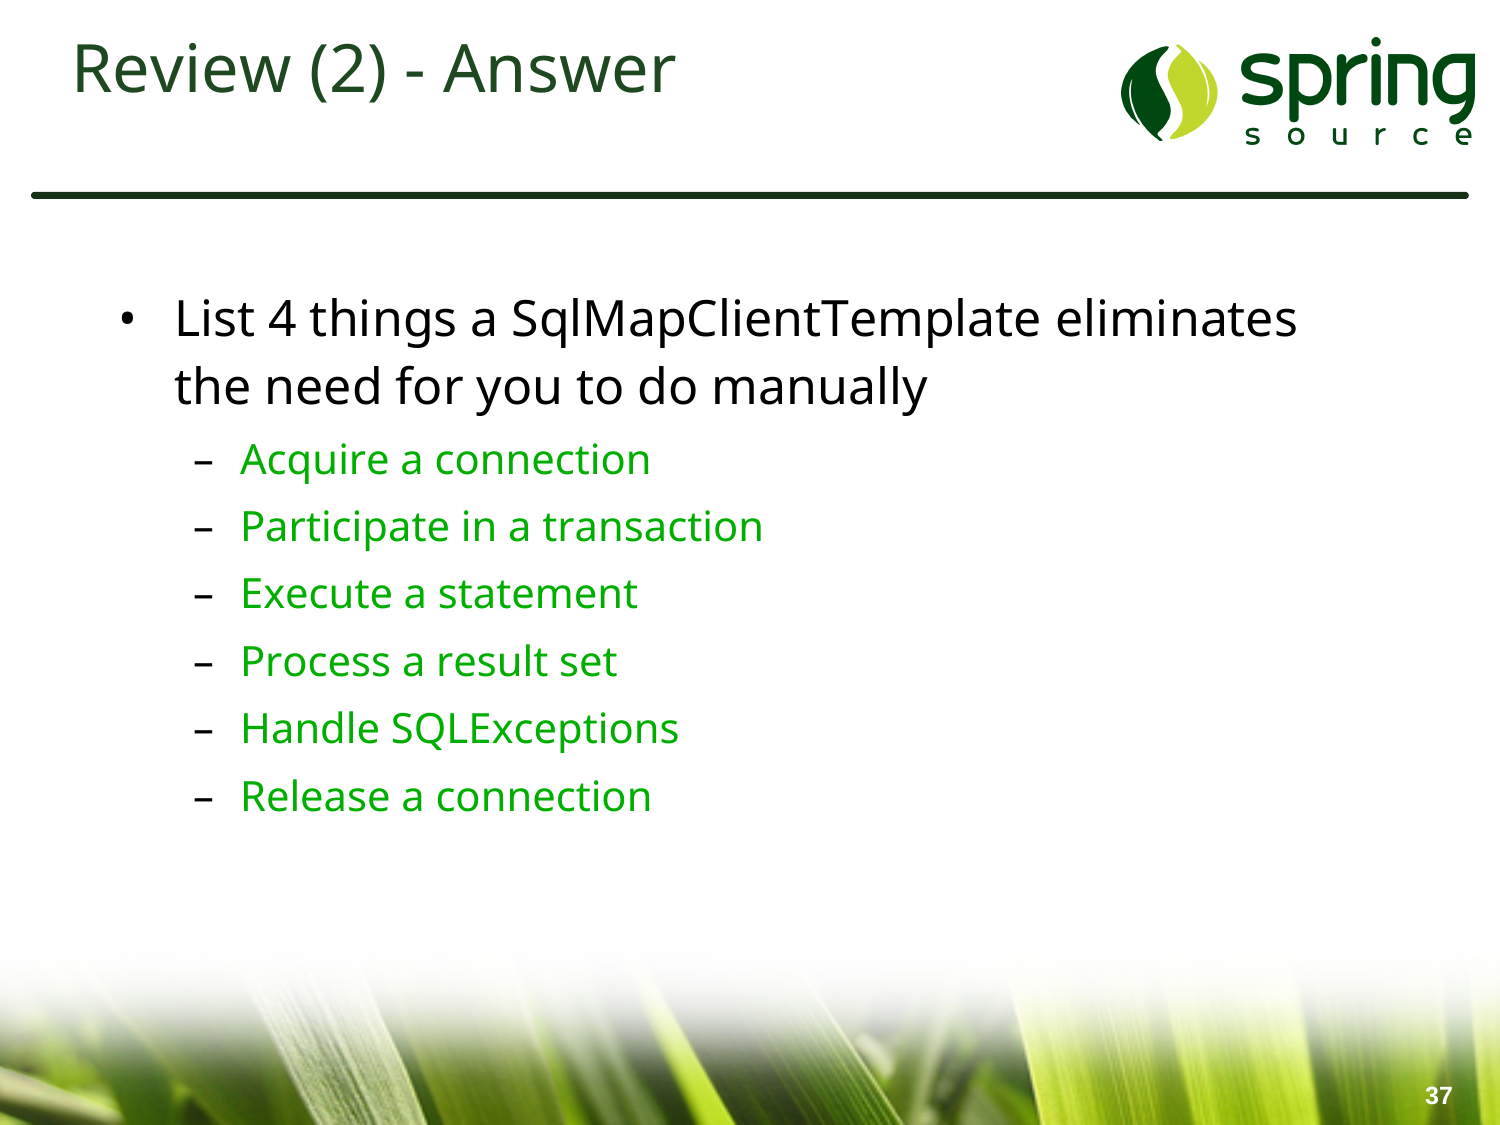

# Review (2) - Answer
List 4 things a SqlMapClientTemplate eliminates the need for you to do manually
Acquire a connection
Participate in a transaction
Execute a statement
Process a result set
Handle SQLExceptions
Release a connection